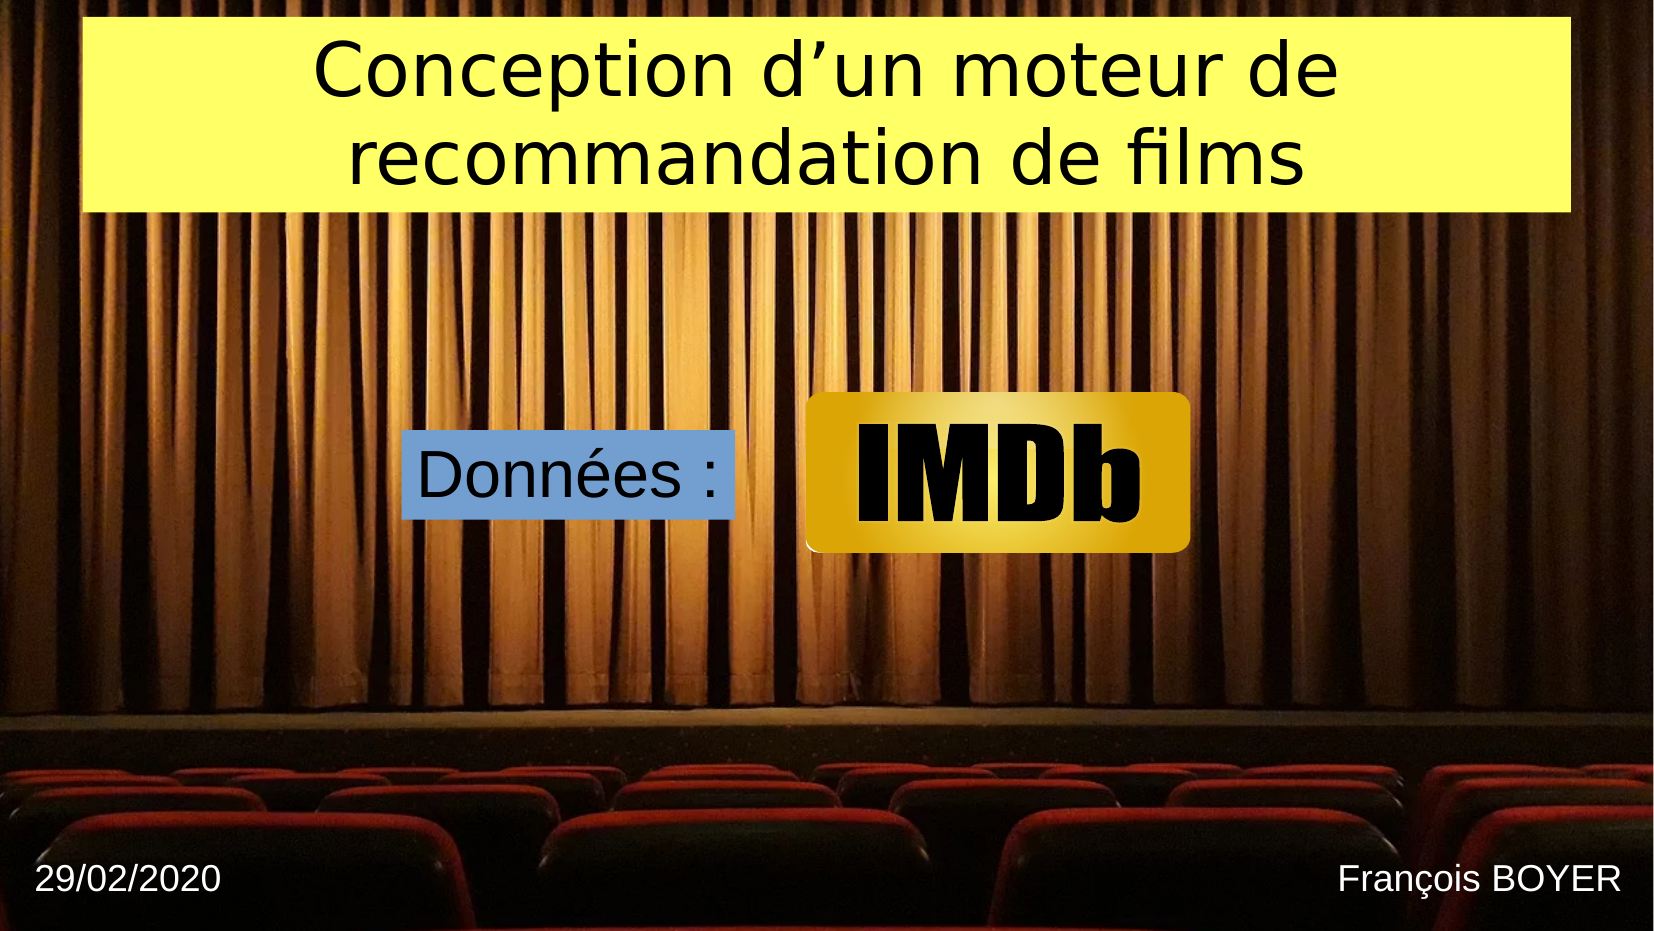

# Conception d’un moteur de recommandation de films
Données :
29/02/2020
François BOYER